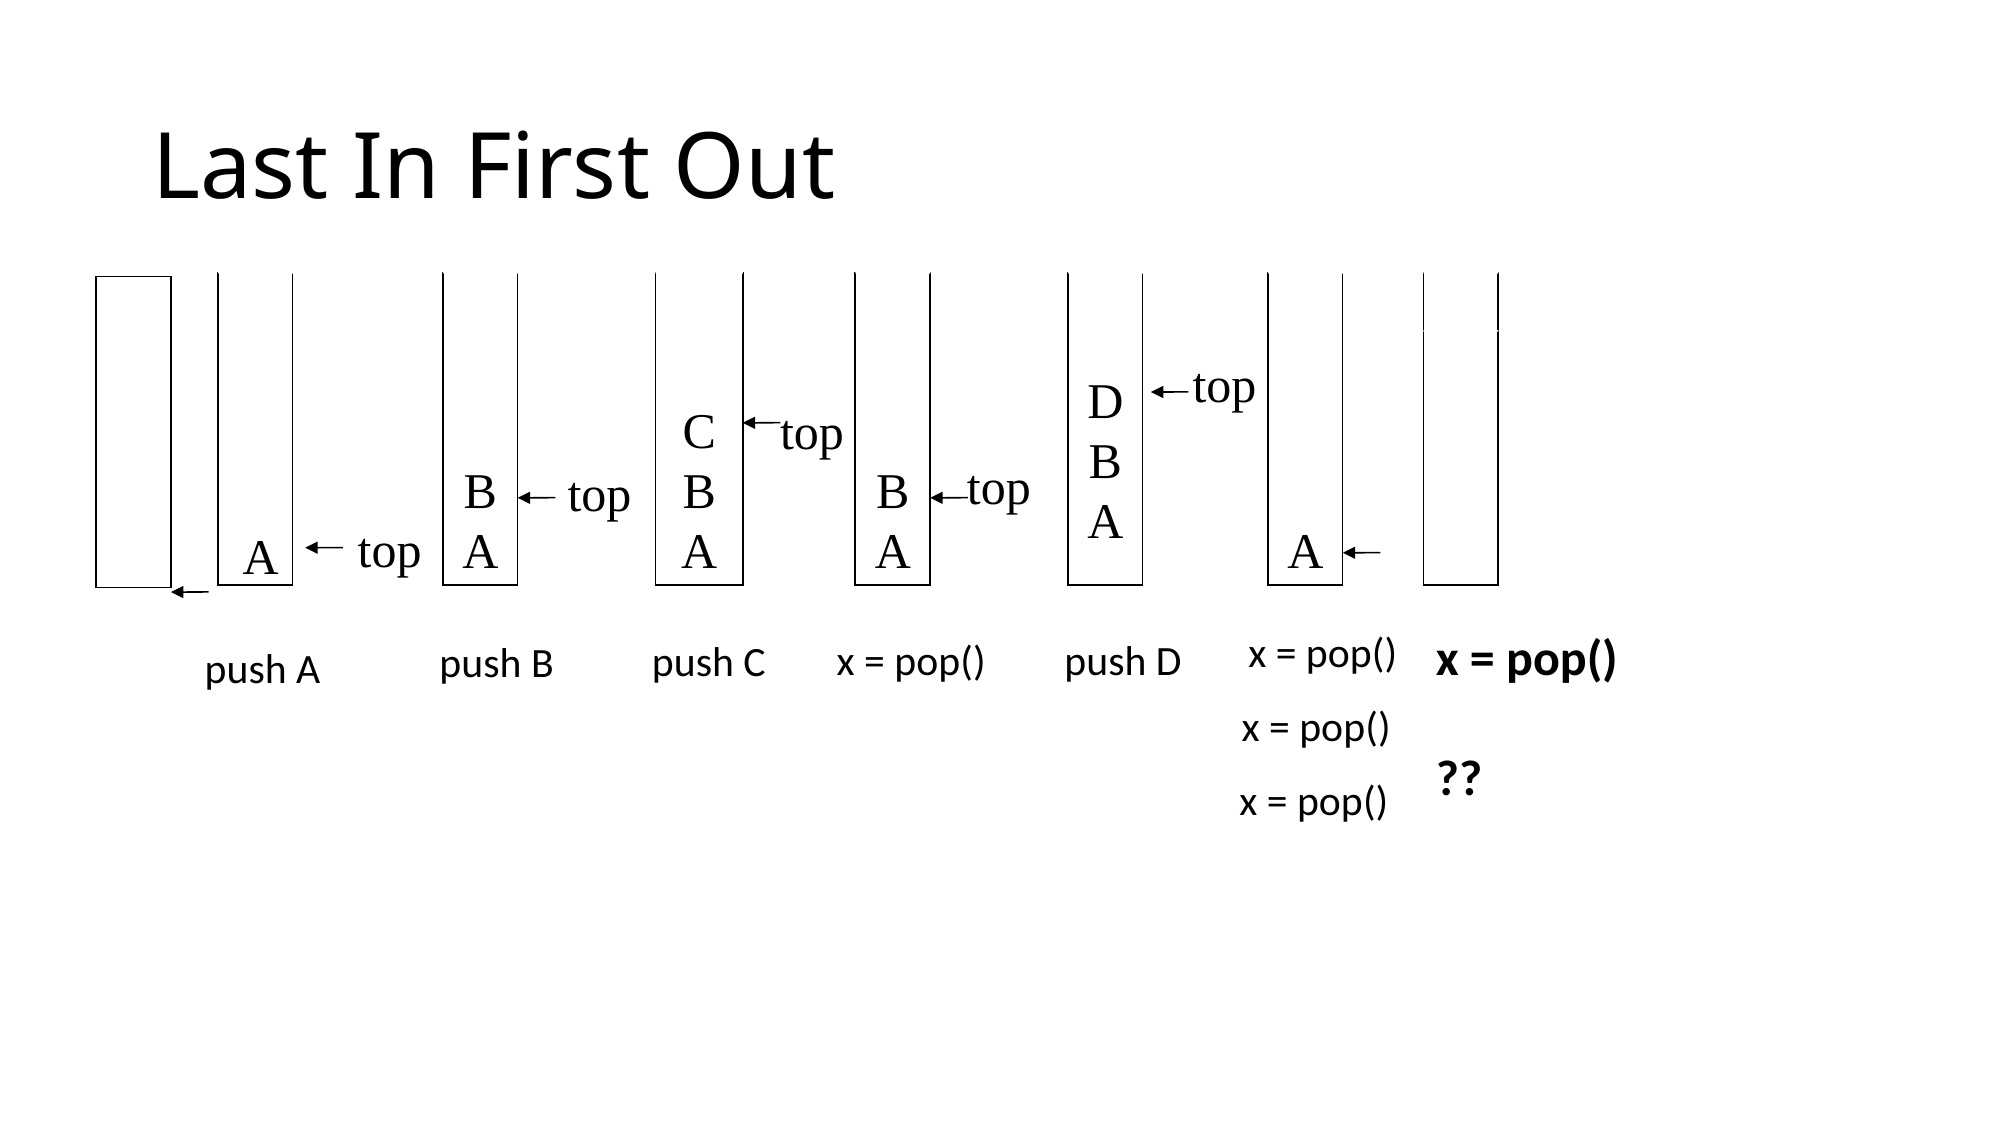

# Last In First Out
B
A
C
B
A
B
A
D
B
A
A
top
top
top
top
top
A
x = pop()
x = pop()
??
push D
x = pop()
push C
push B
push A
x = pop()
x = pop()